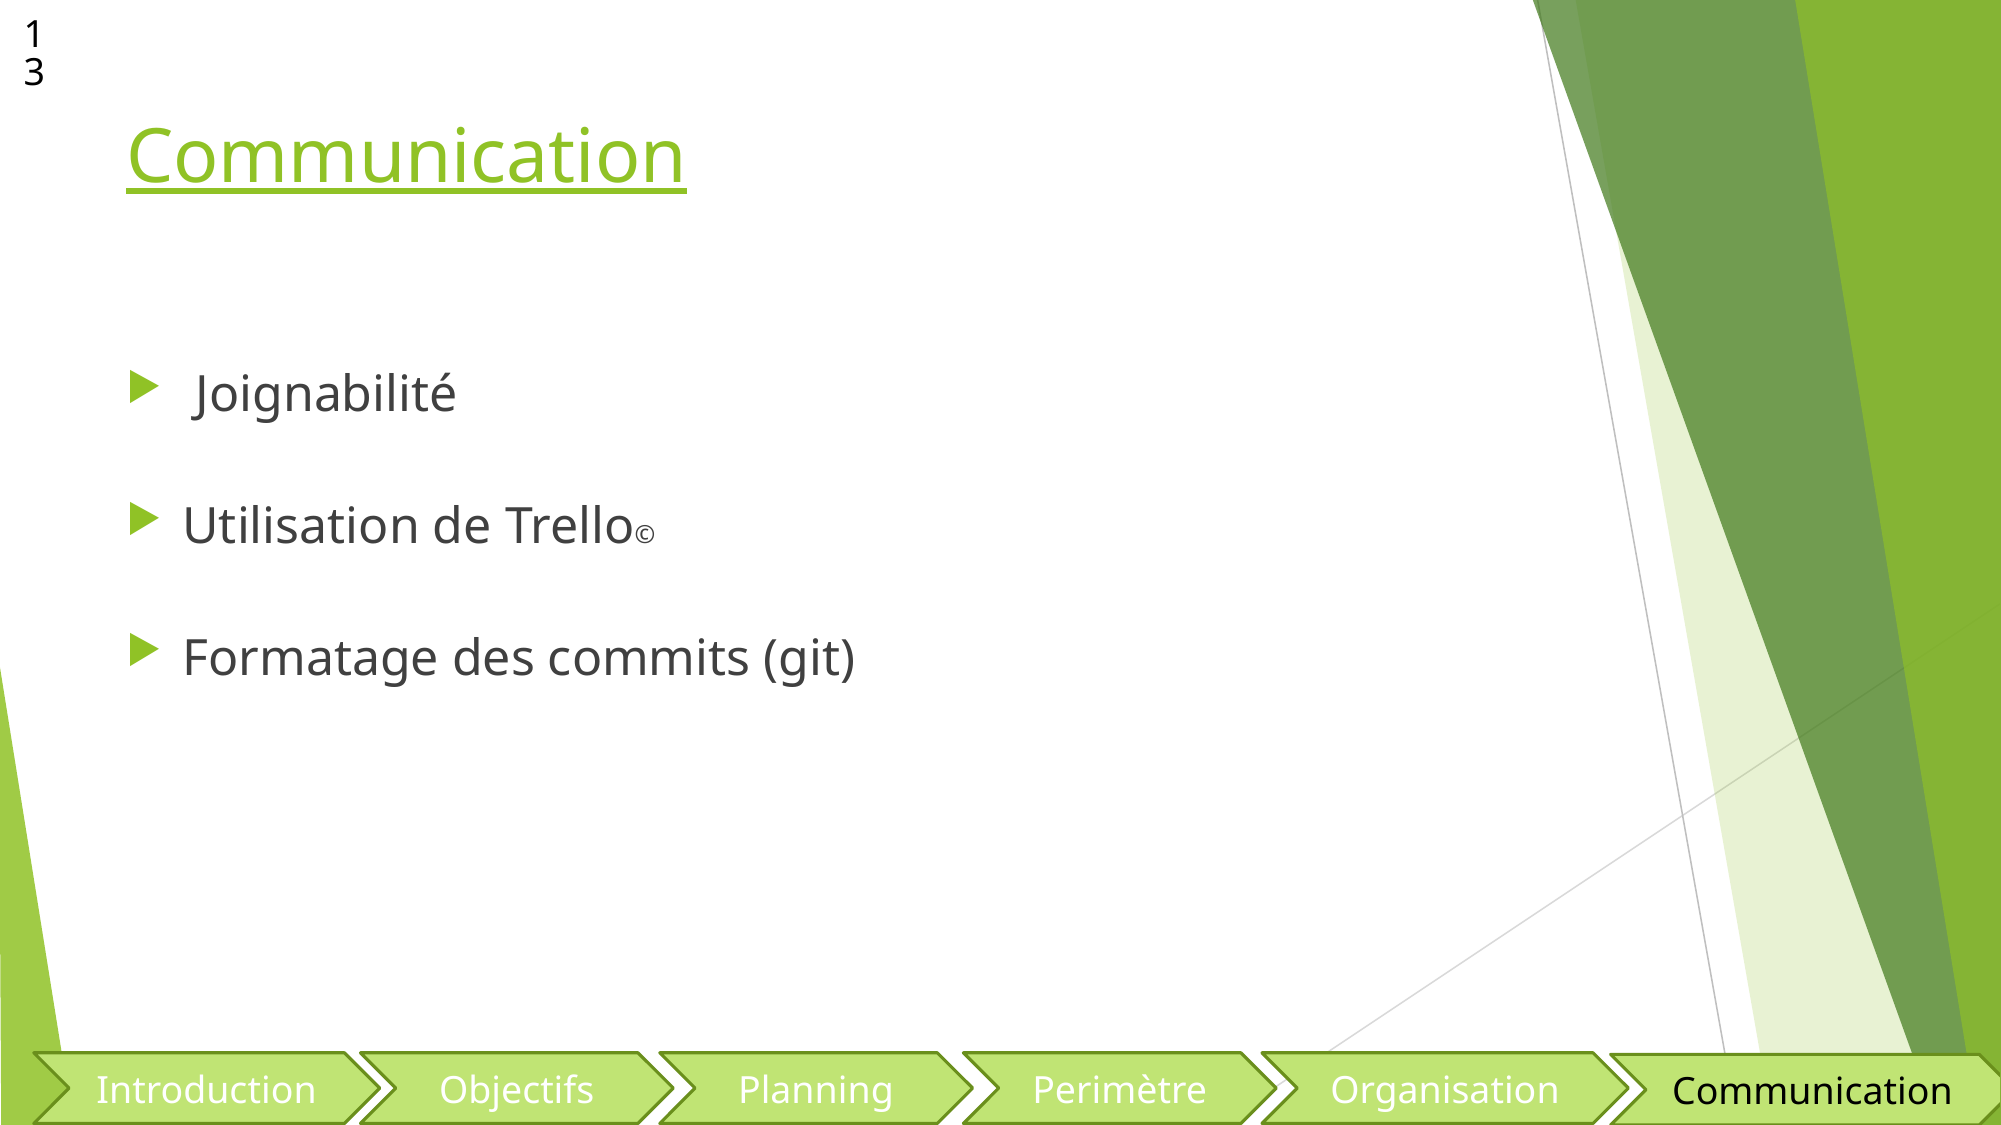

# Communication
 Joignabilité
Utilisation de Trello©
Formatage des commits (git)
Introduction
Objectifs
Planning
Perimètre
Organisation
Communication